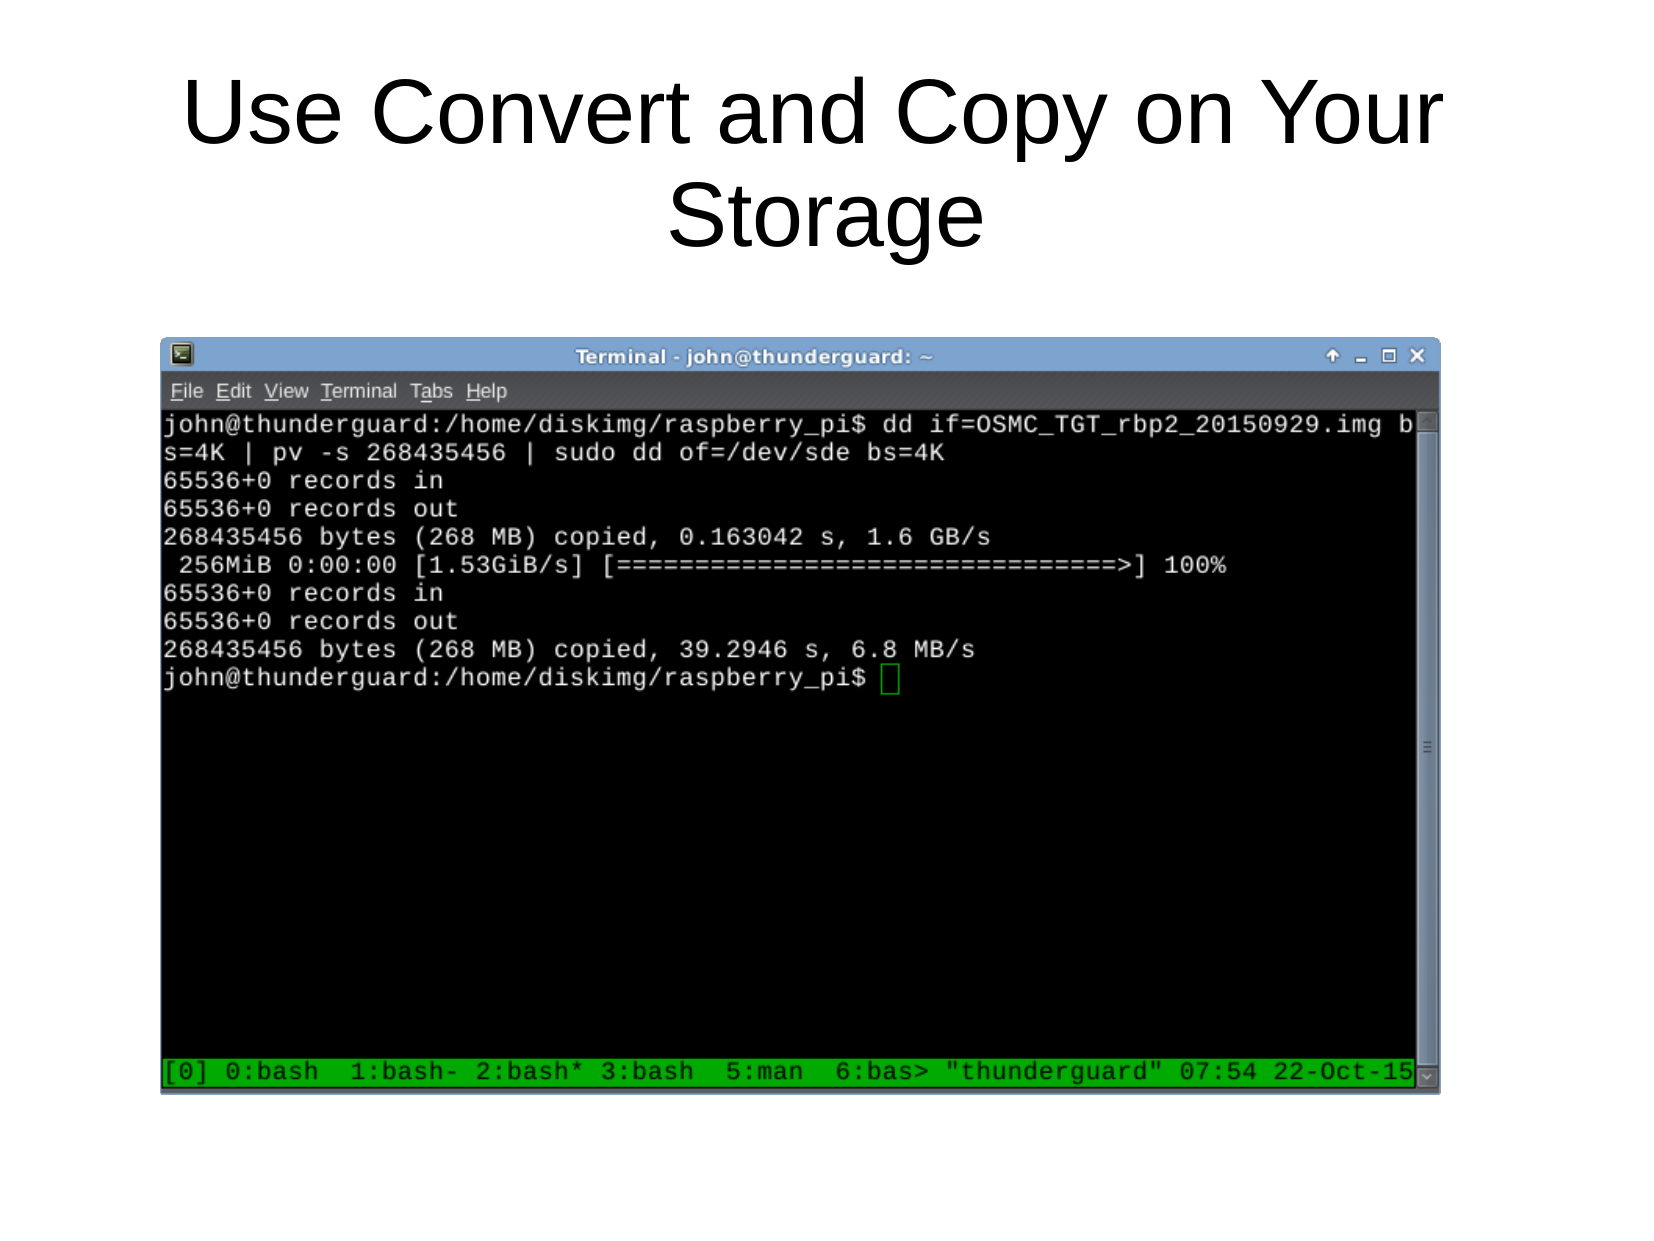

# Use Convert and Copy on Your Storage